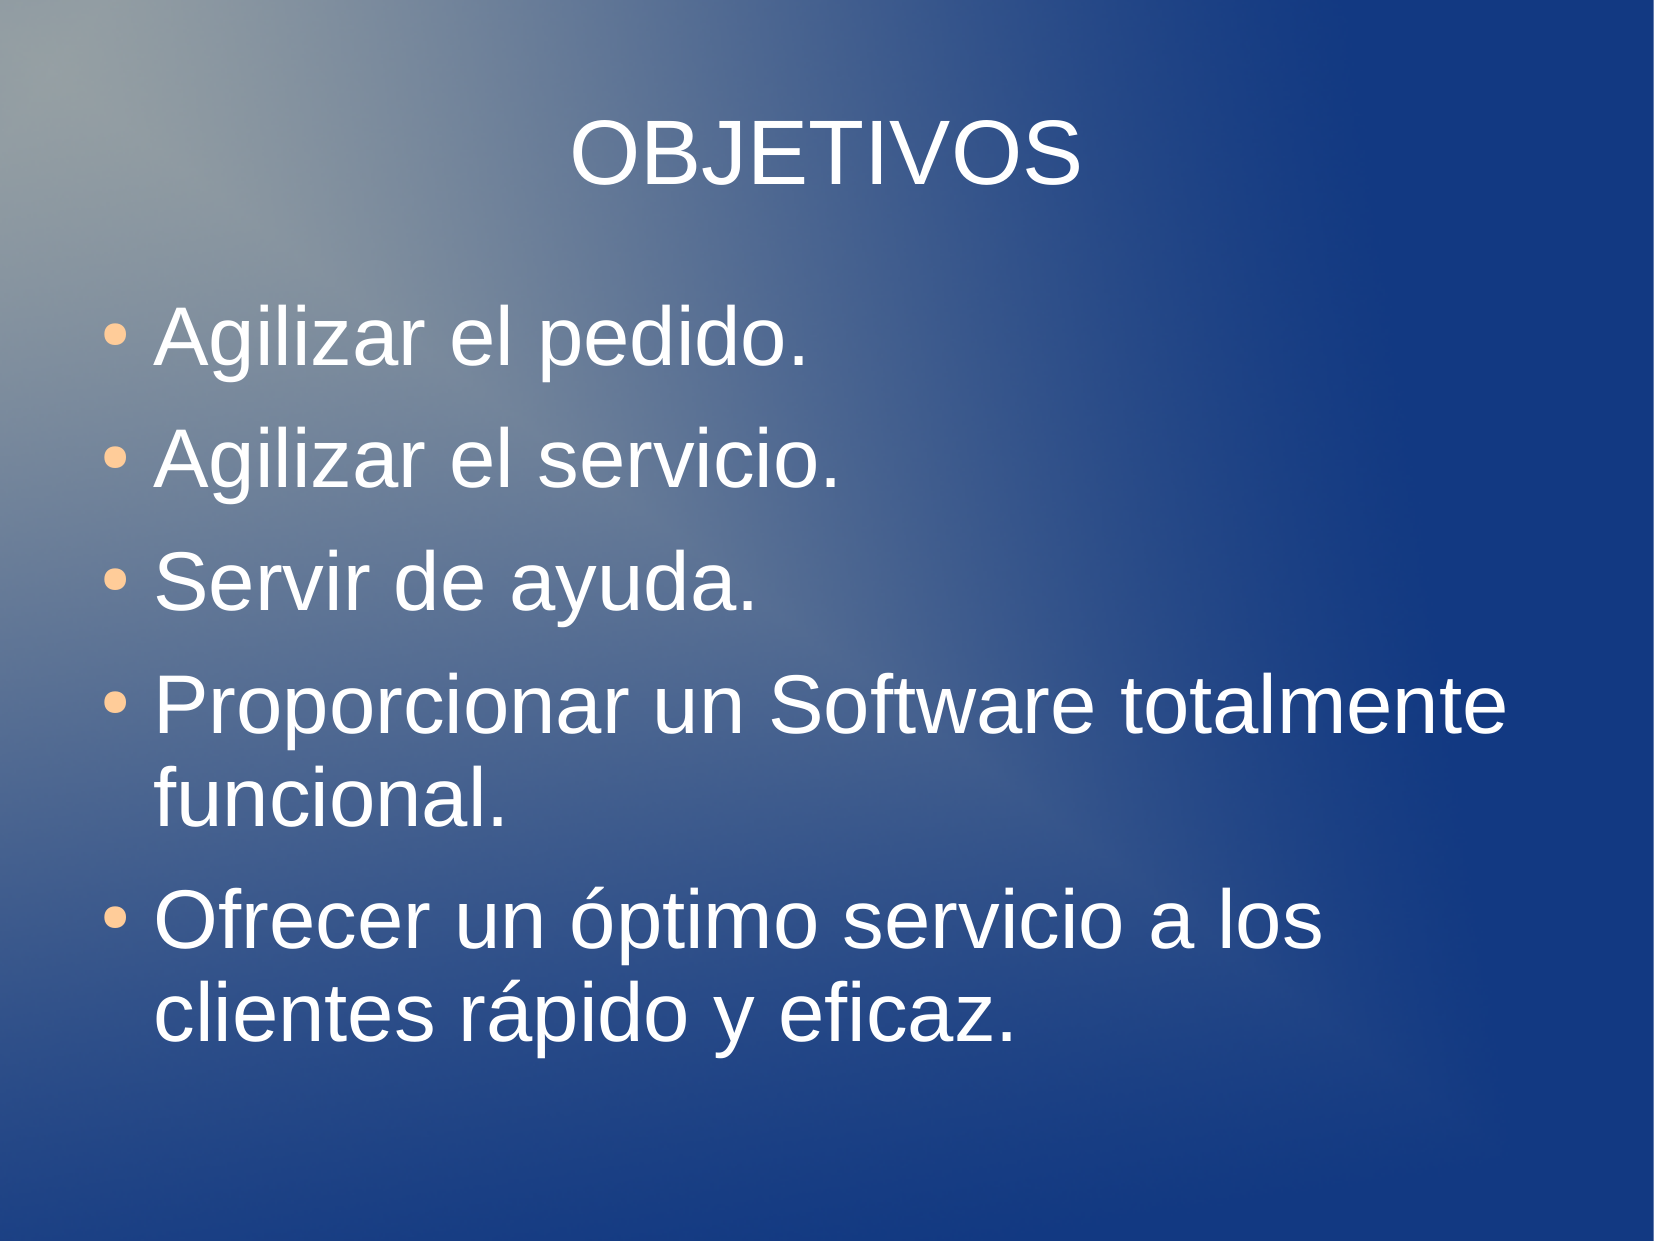

# OBJETIVOS
Agilizar el pedido.
Agilizar el servicio.
Servir de ayuda.
Proporcionar un Software totalmente funcional.
Ofrecer un óptimo servicio a los clientes rápido y eficaz.